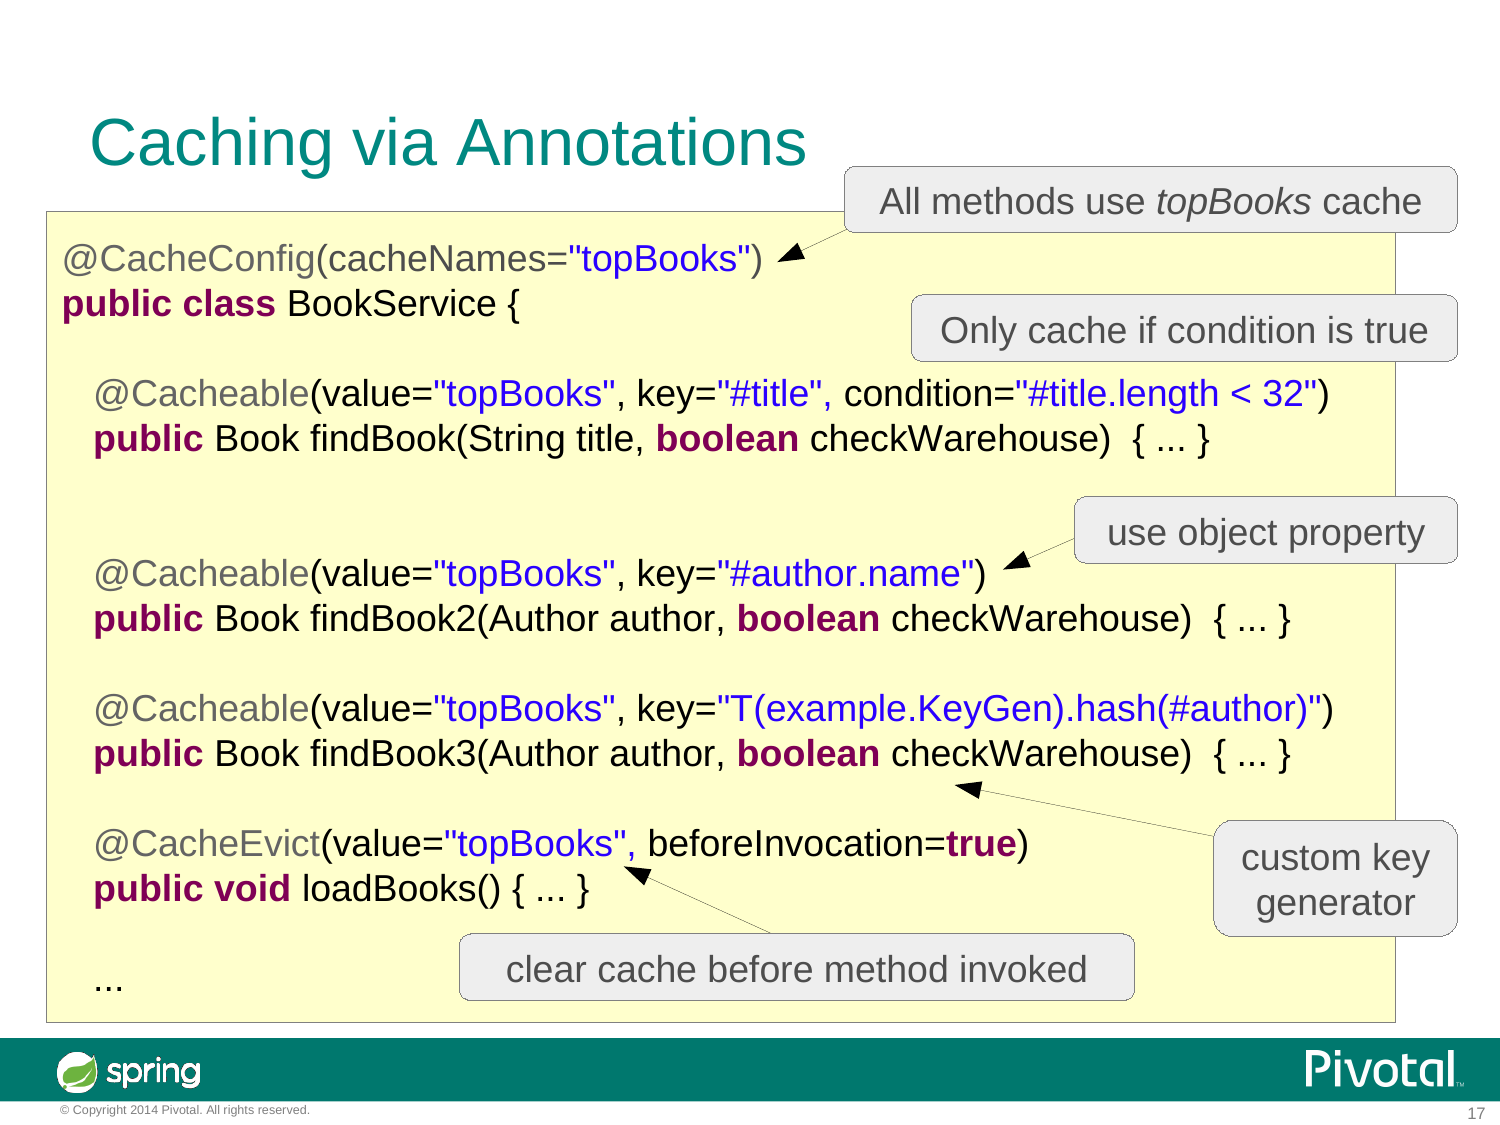

# Caching via Annotations
All methods use topBooks cache
@CacheConfig(cacheNames="topBooks")
public class BookService {
 @Cacheable(value="topBooks", key="#title", condition="#title.length < 32")
 public Book findBook(String title, boolean checkWarehouse) { ... }
 @Cacheable(value="topBooks", key="#author.name")
 public Book findBook2(Author author, boolean checkWarehouse) { ... }
 @Cacheable(value="topBooks", key="T(example.KeyGen).hash(#author)")
 public Book findBook3(Author author, boolean checkWarehouse) { ... }
 @CacheEvict(value="topBooks", beforeInvocation=true)
 public void loadBooks() { ... }
 ...
Only cache if condition is true
use object property
custom key
generator
clear cache before method invoked